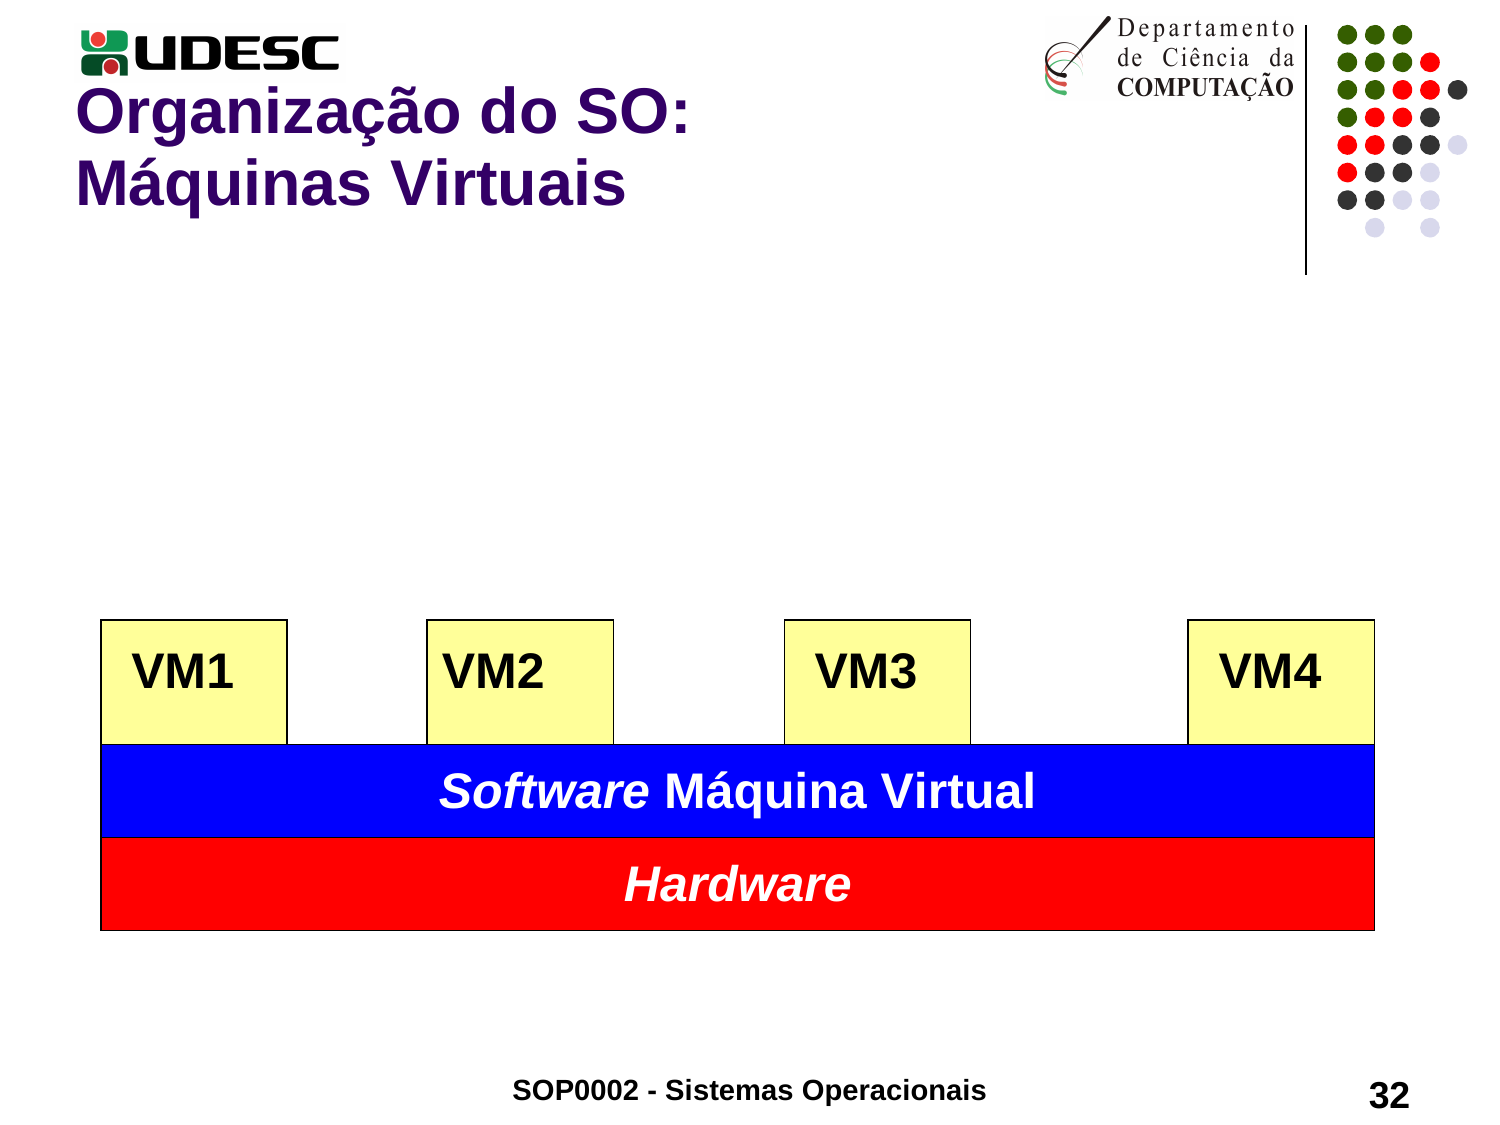

# Organização do SO: Máquinas Virtuais
VM1
VM2
VM3
VM4
Software Máquina Virtual
Hardware
32